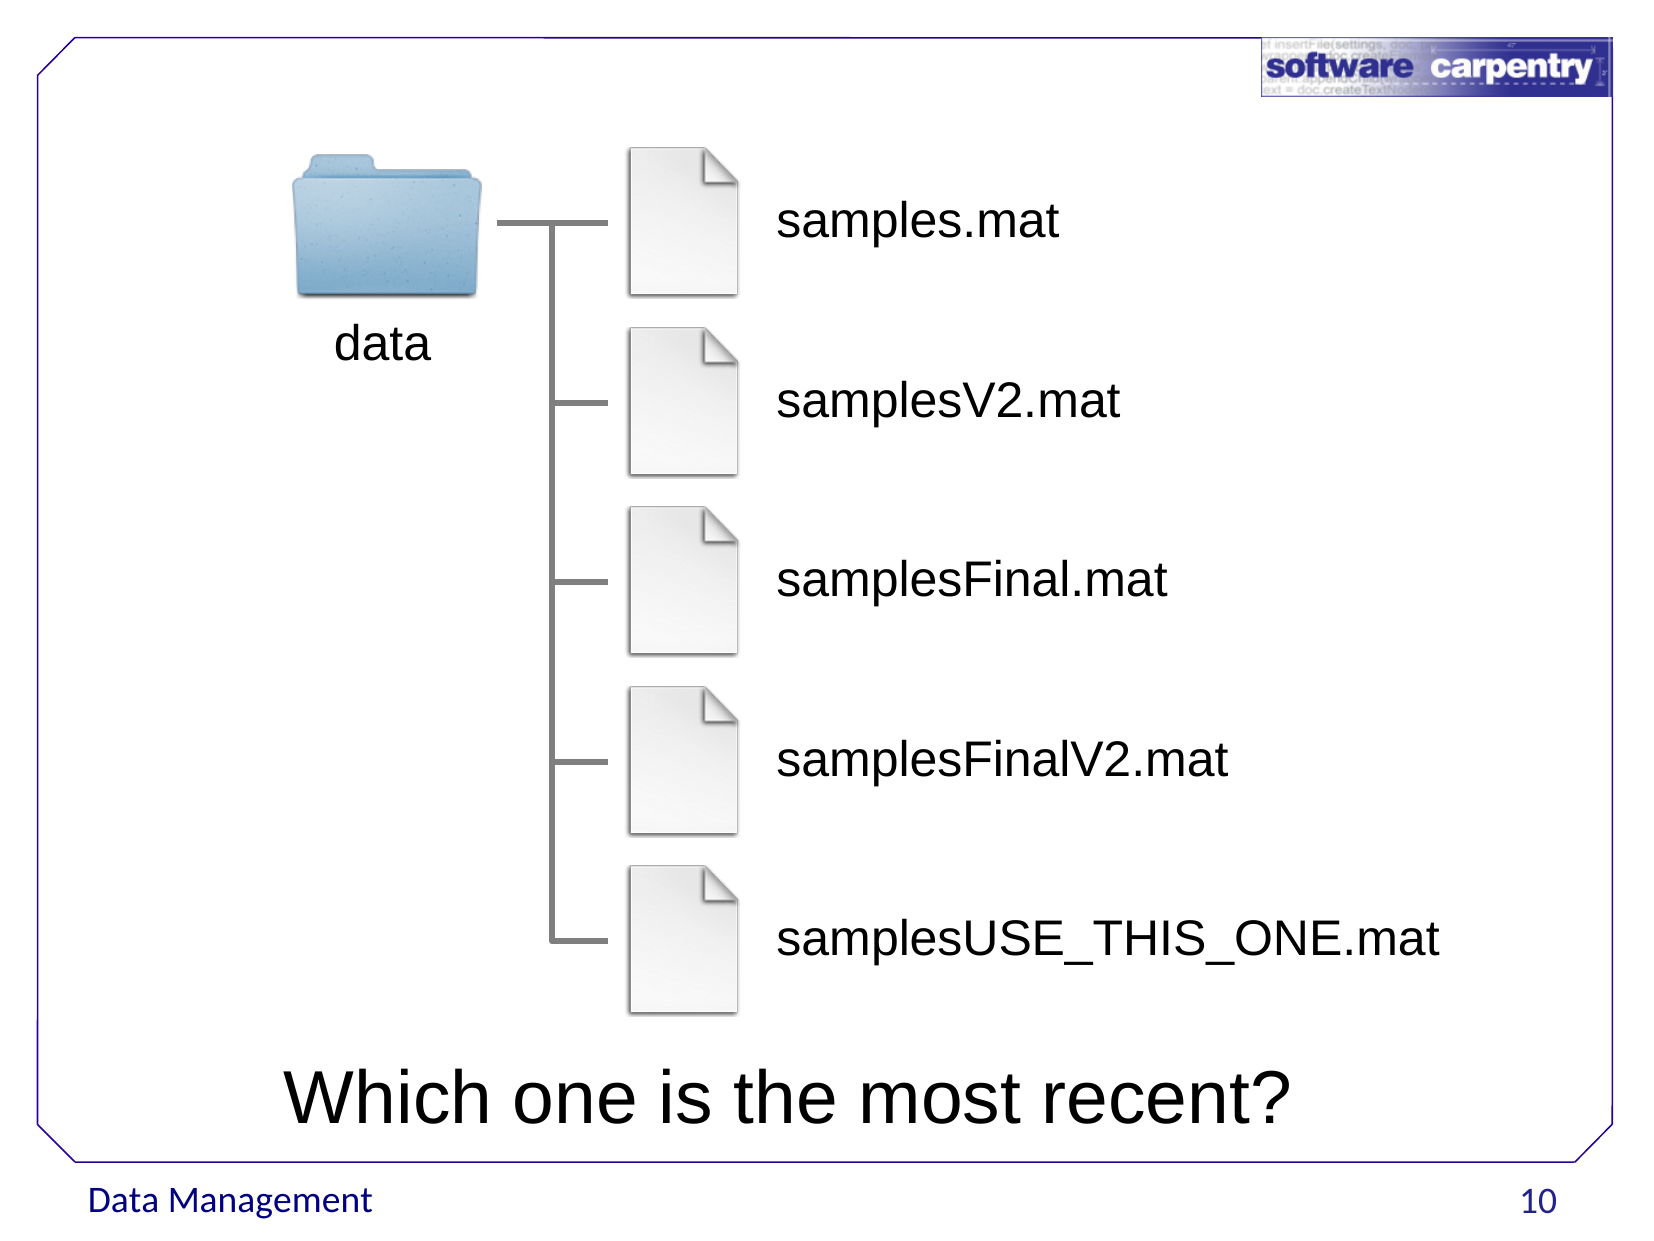

samples.mat
data
samplesV2.mat
samplesFinal.mat
samplesFinalV2.mat
samplesUSE_THIS_ONE.mat
Which one is the most recent?